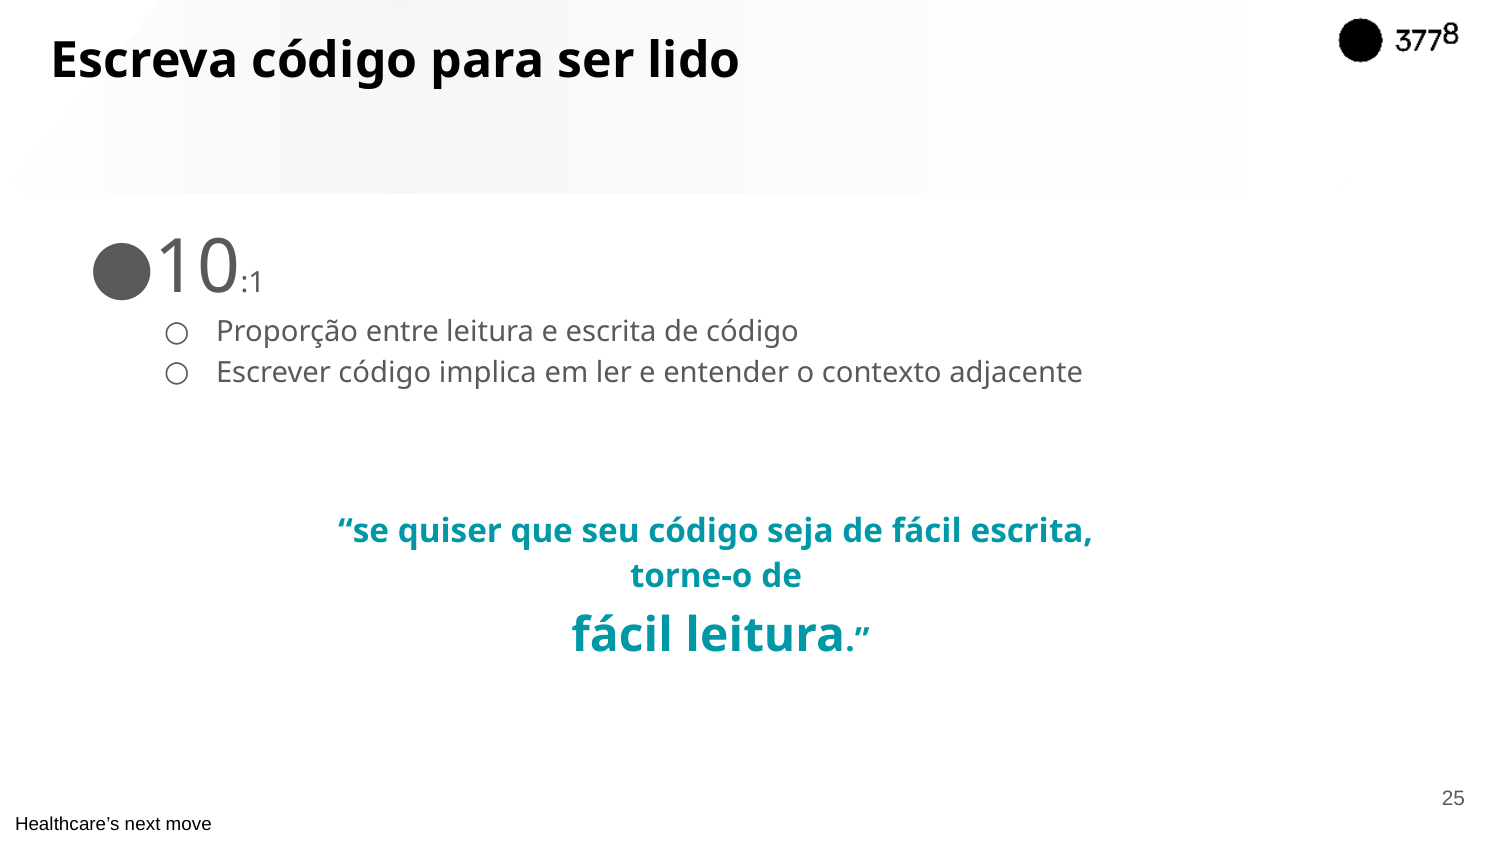

Escreva código para ser lido
# 10:1
Proporção entre leitura e escrita de código
Escrever código implica em ler e entender o contexto adjacente
“se quiser que seu código seja de fácil escrita,
torne-o de
fácil leitura.”